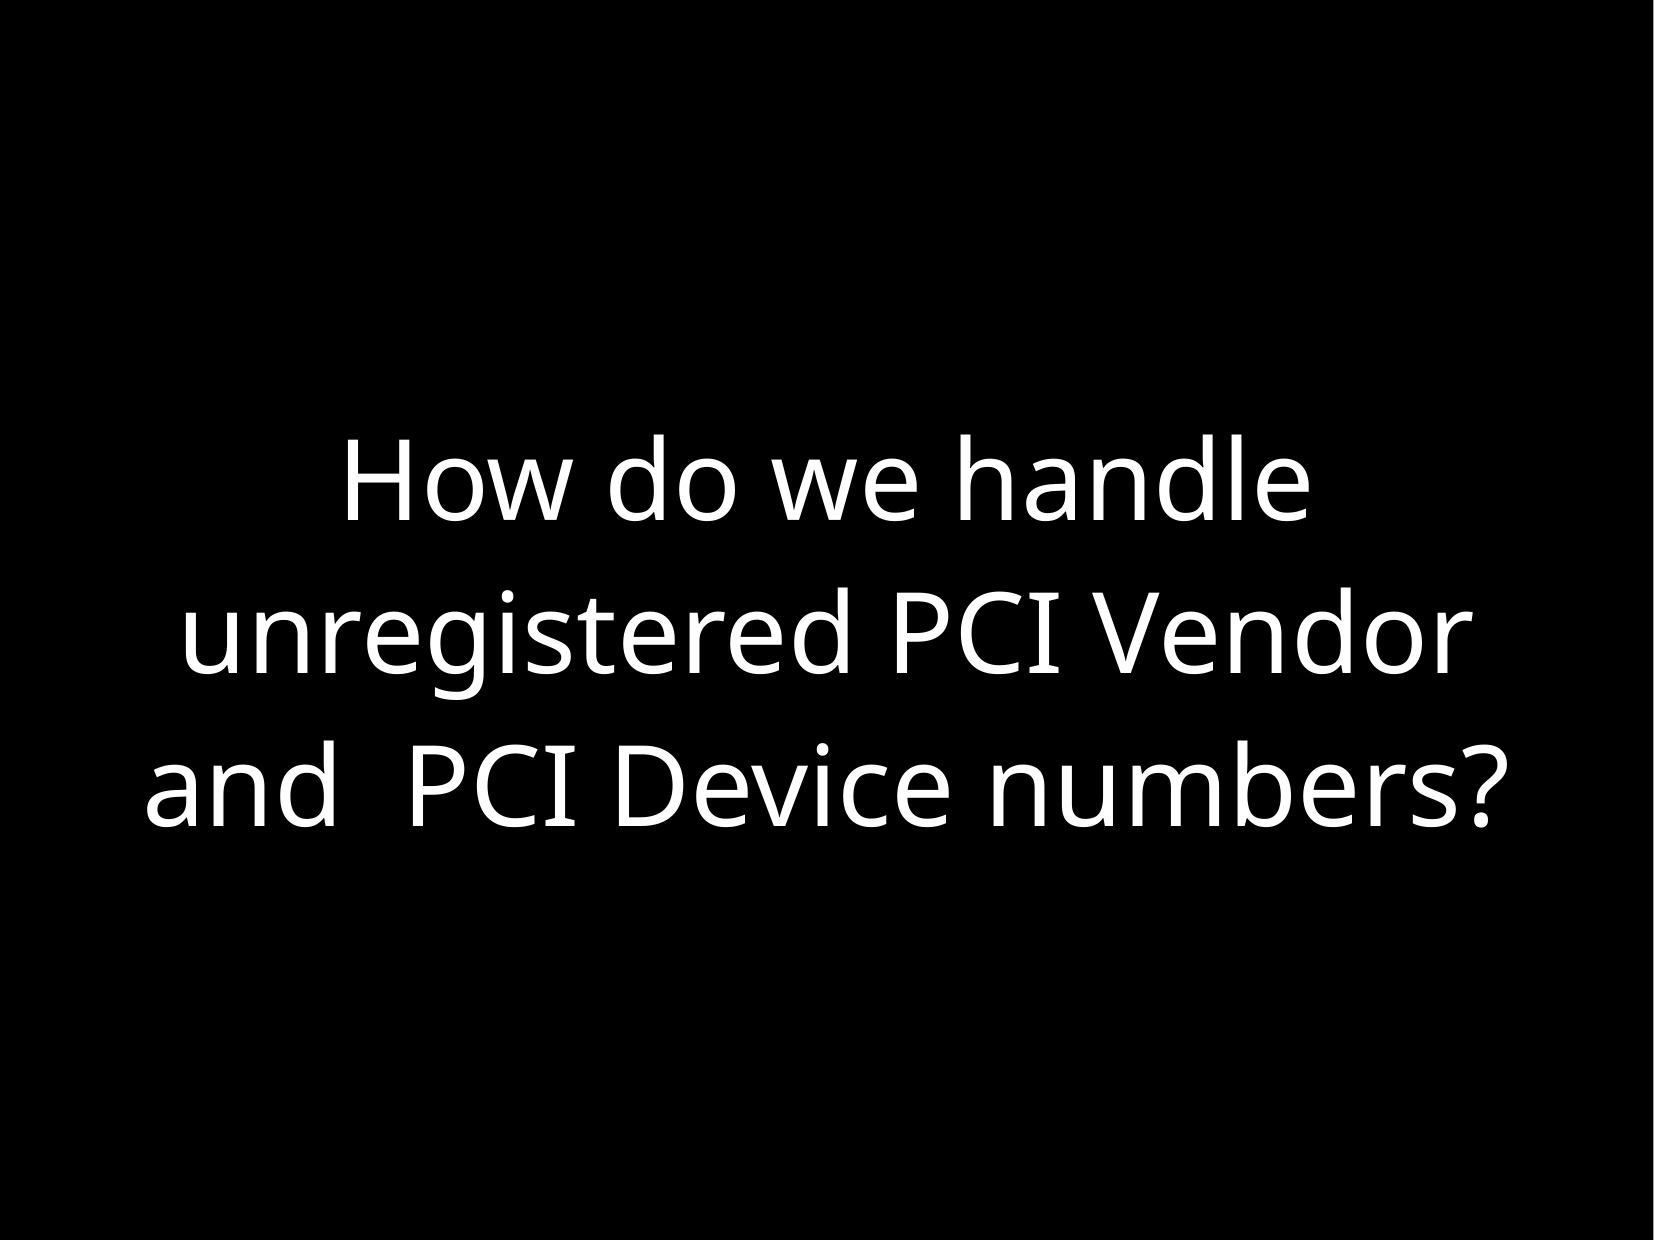

# How do we handle unregistered PCI Vendor and PCI Device numbers?